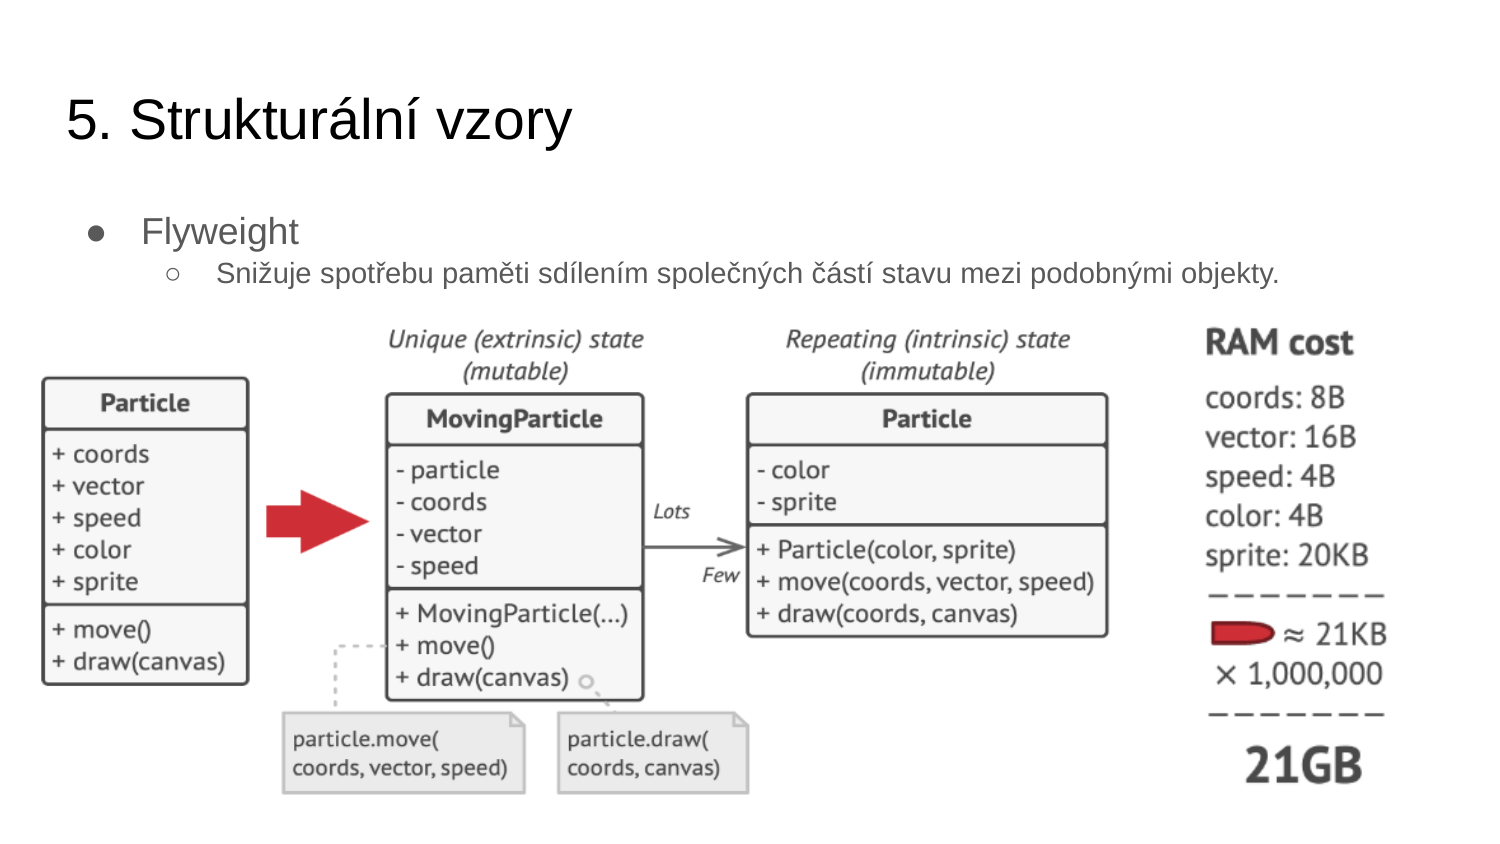

# 5. Strukturální vzory
Flyweight
Snižuje spotřebu paměti sdílením společných částí stavu mezi podobnými objekty.